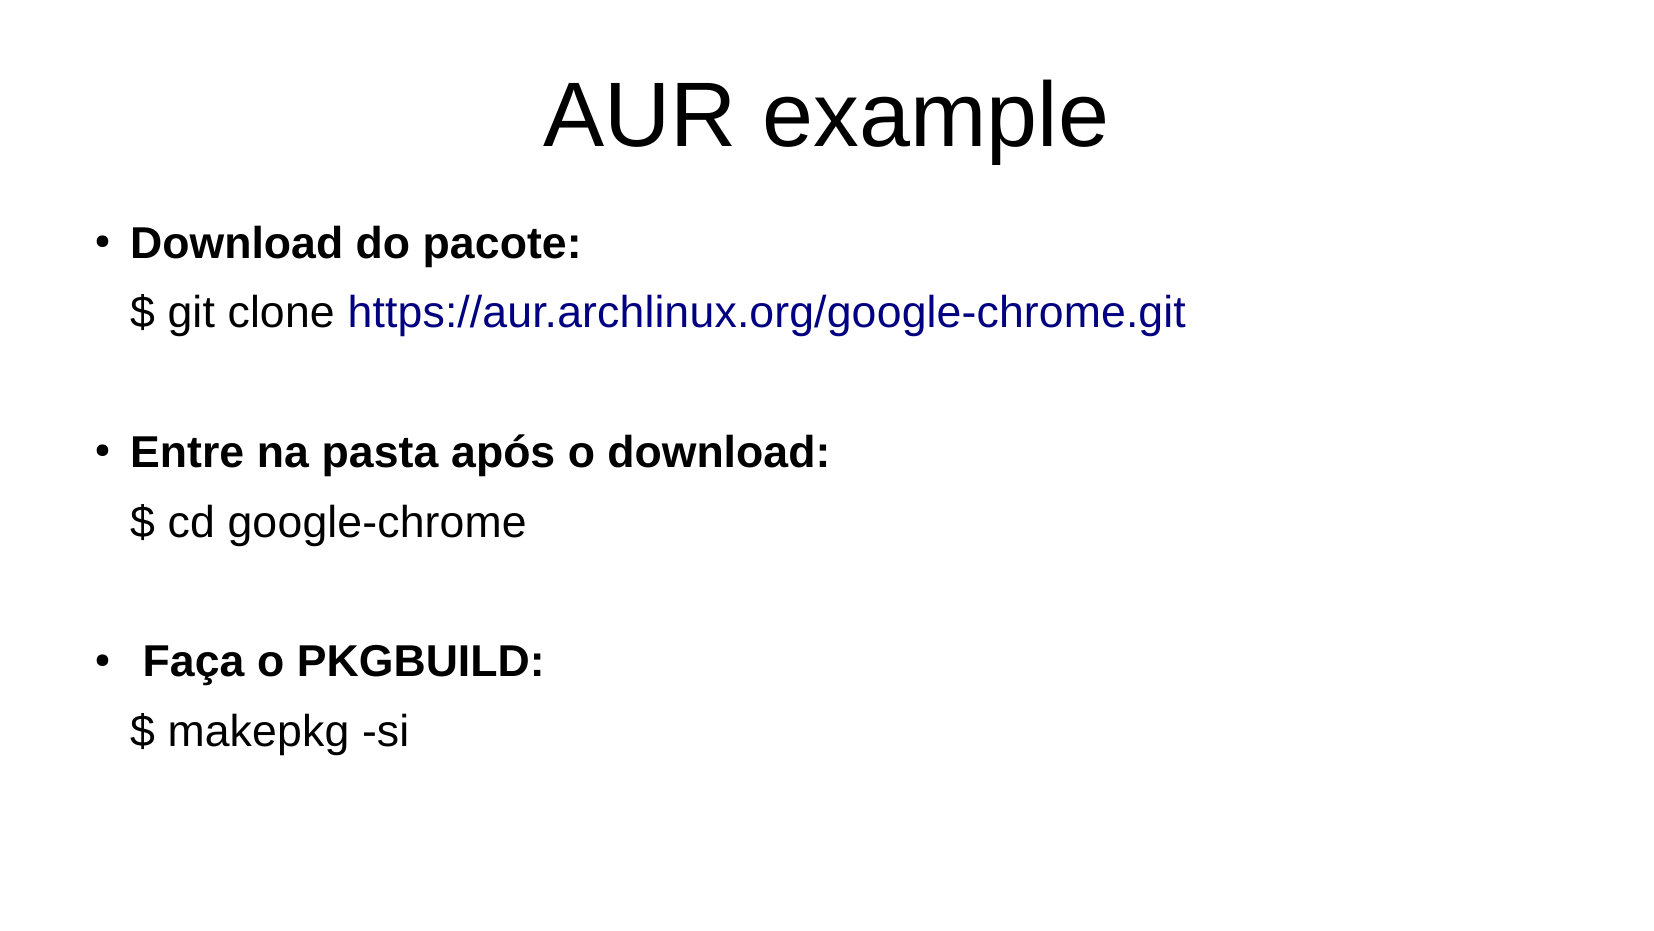

# AUR example
Download do pacote:
$ git clone https://aur.archlinux.org/google-chrome.git
Entre na pasta após o download:
$ cd google-chrome
 Faça o PKGBUILD:
$ makepkg -si